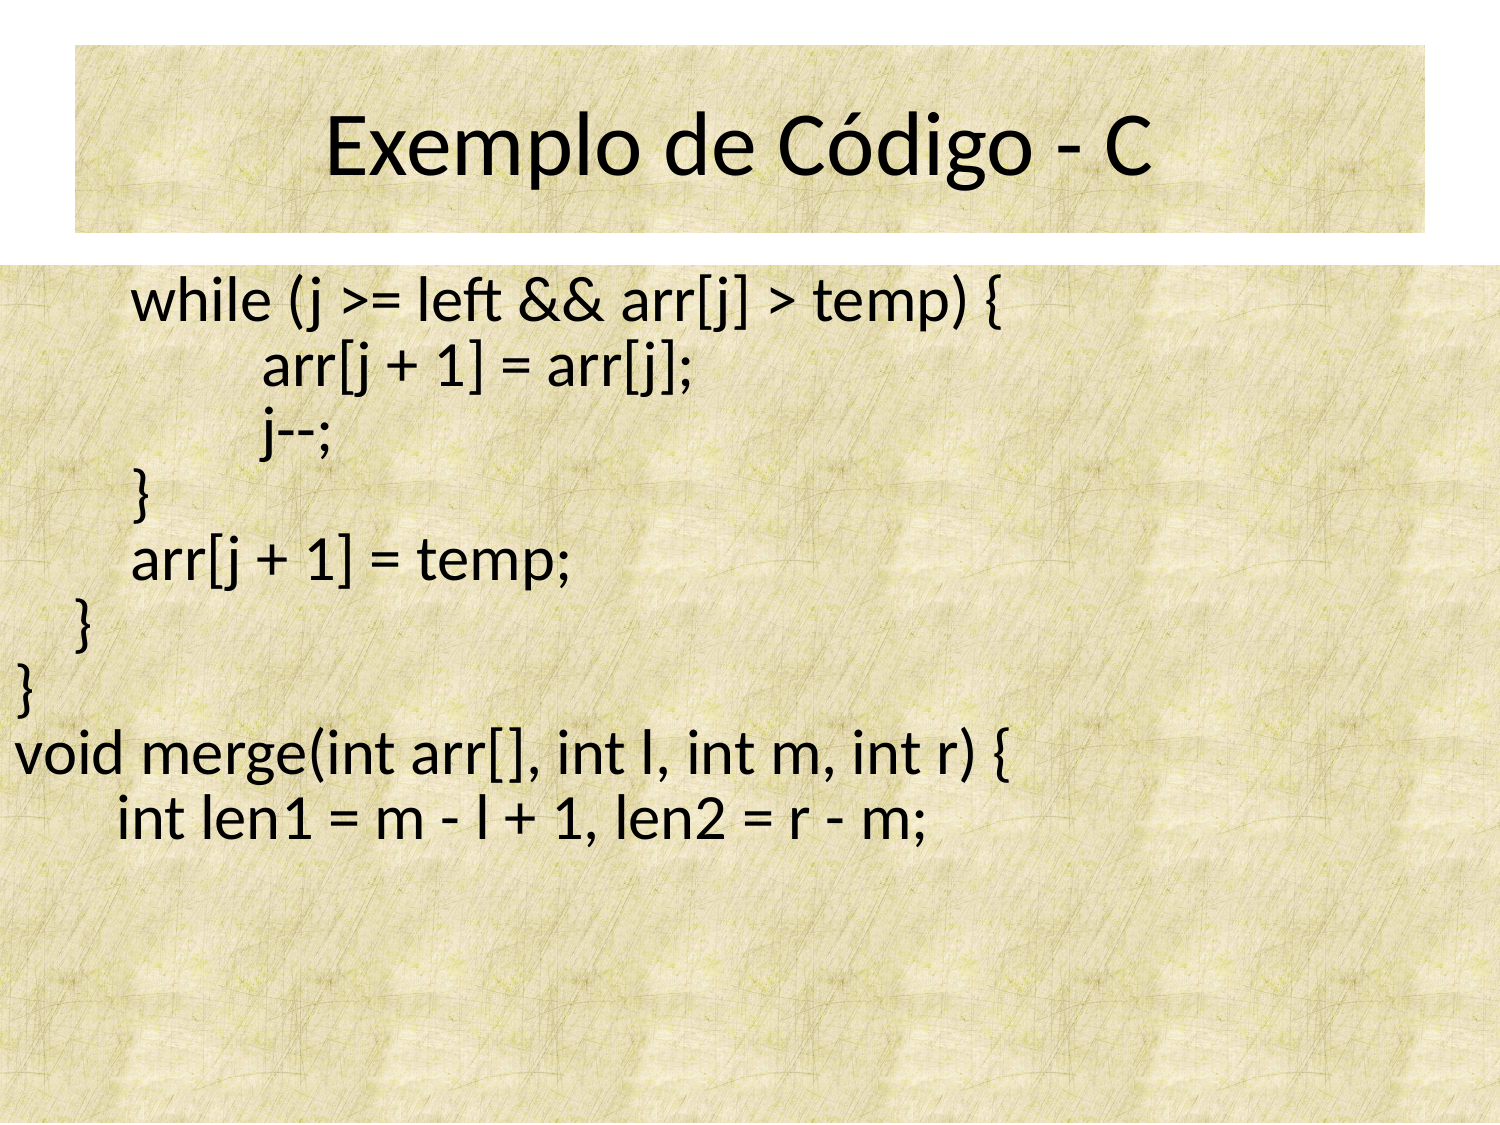

# Exemplo de Código - C
 while (j >= left && arr[j] > temp) {
 arr[j + 1] = arr[j];
 j--;
 }
 arr[j + 1] = temp;
 }
}
void merge(int arr[], int l, int m, int r) {
 int len1 = m - l + 1, len2 = r - m;